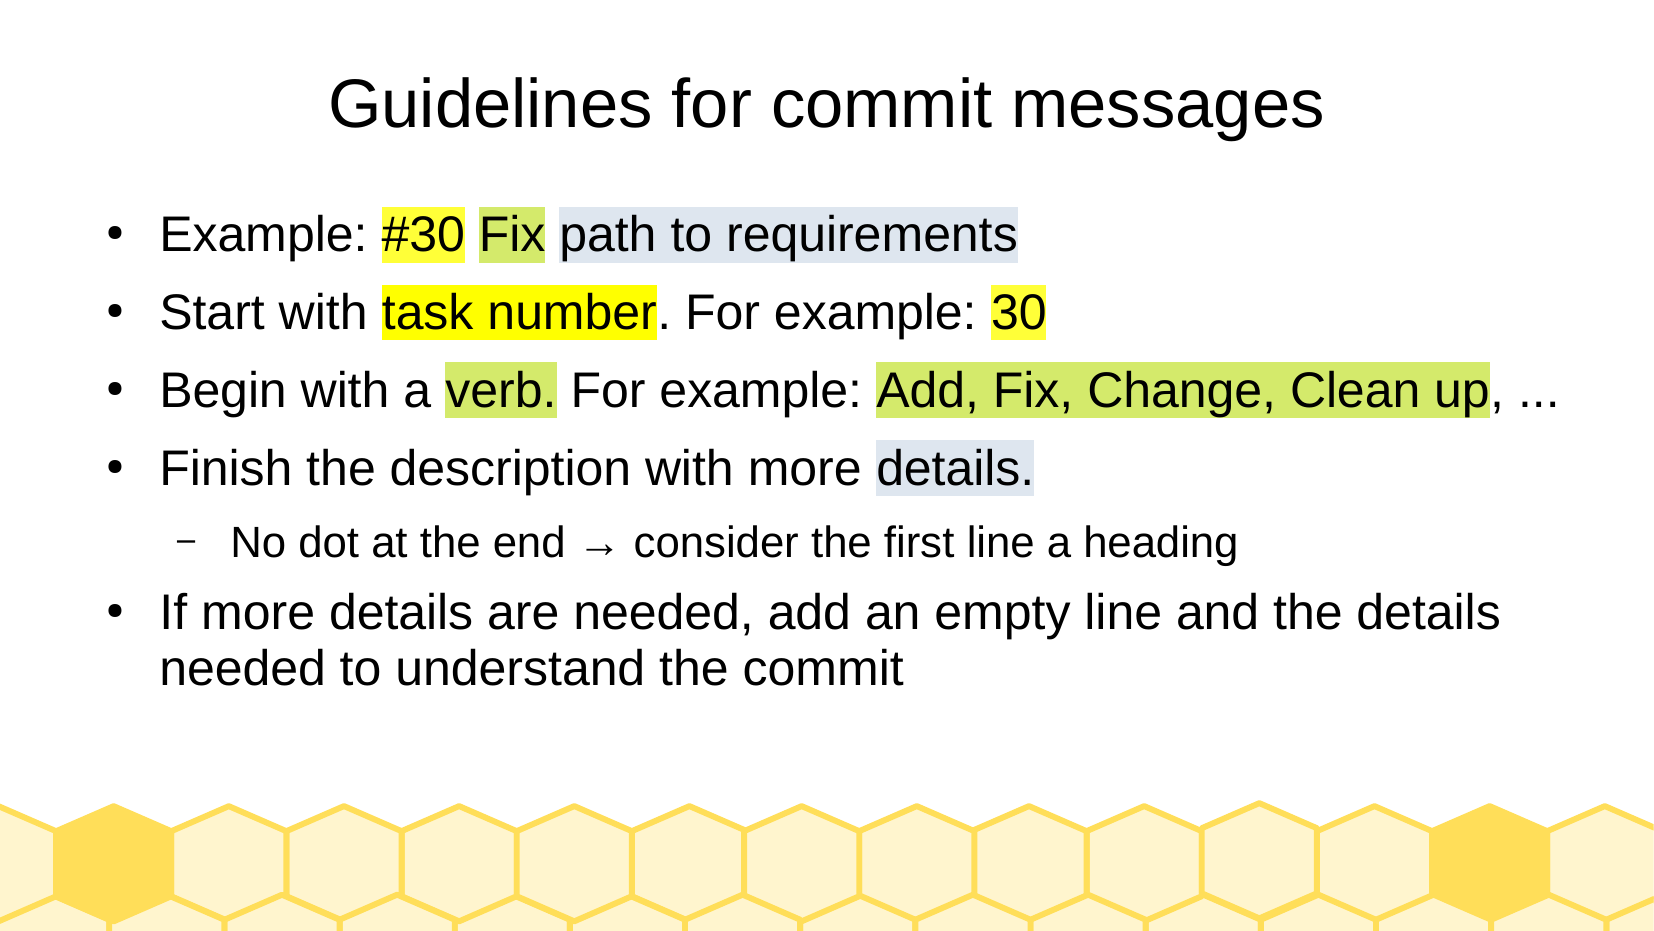

# Guidelines for commit messages
Example: #30 Fix path to requirements
Start with task number. For example: 30
Begin with a verb. For example: Add, Fix, Change, Clean up, ...
Finish the description with more details.
No dot at the end → consider the first line a heading
If more details are needed, add an empty line and the details needed to understand the commit